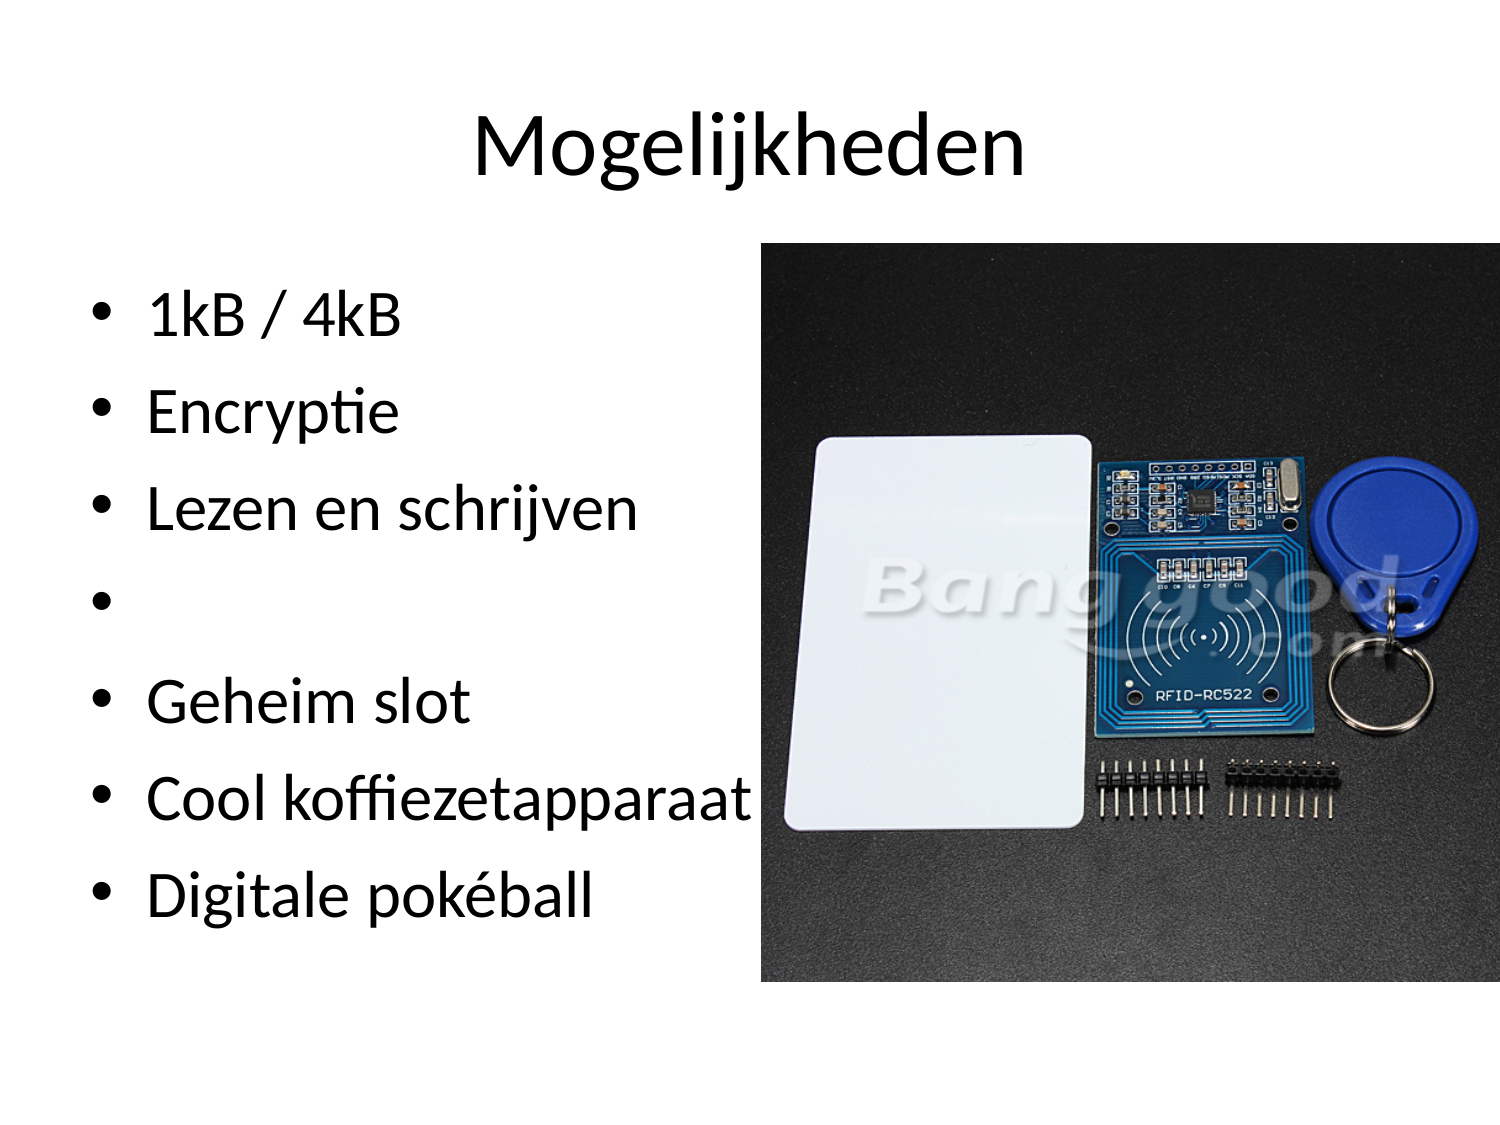

# Mogelijkheden
1kB / 4kB
Encryptie
Lezen en schrijven
Geheim slot
Cool koffiezetapparaat
Digitale pokéball